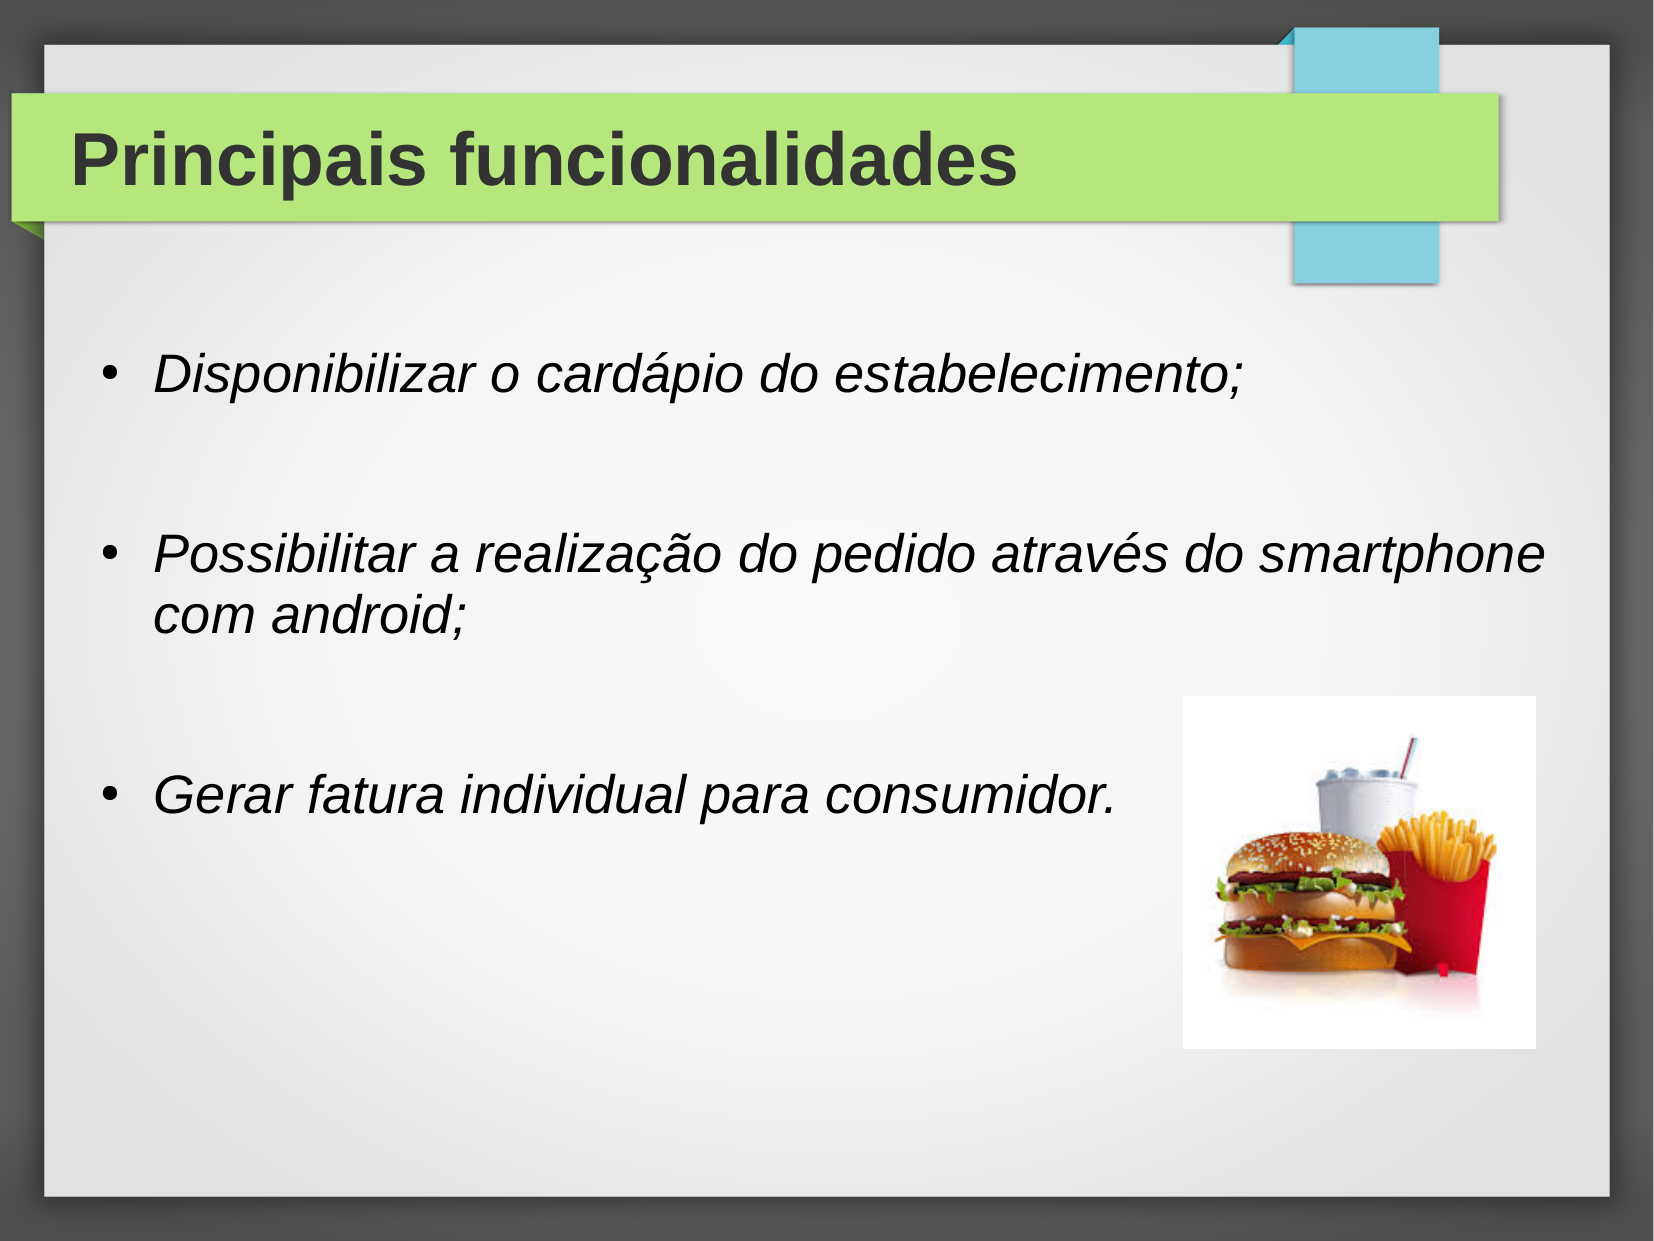

# Principais funcionalidades
Disponibilizar o cardápio do estabelecimento;
Possibilitar a realização do pedido através do smartphone com android;
Gerar fatura individual para consumidor.